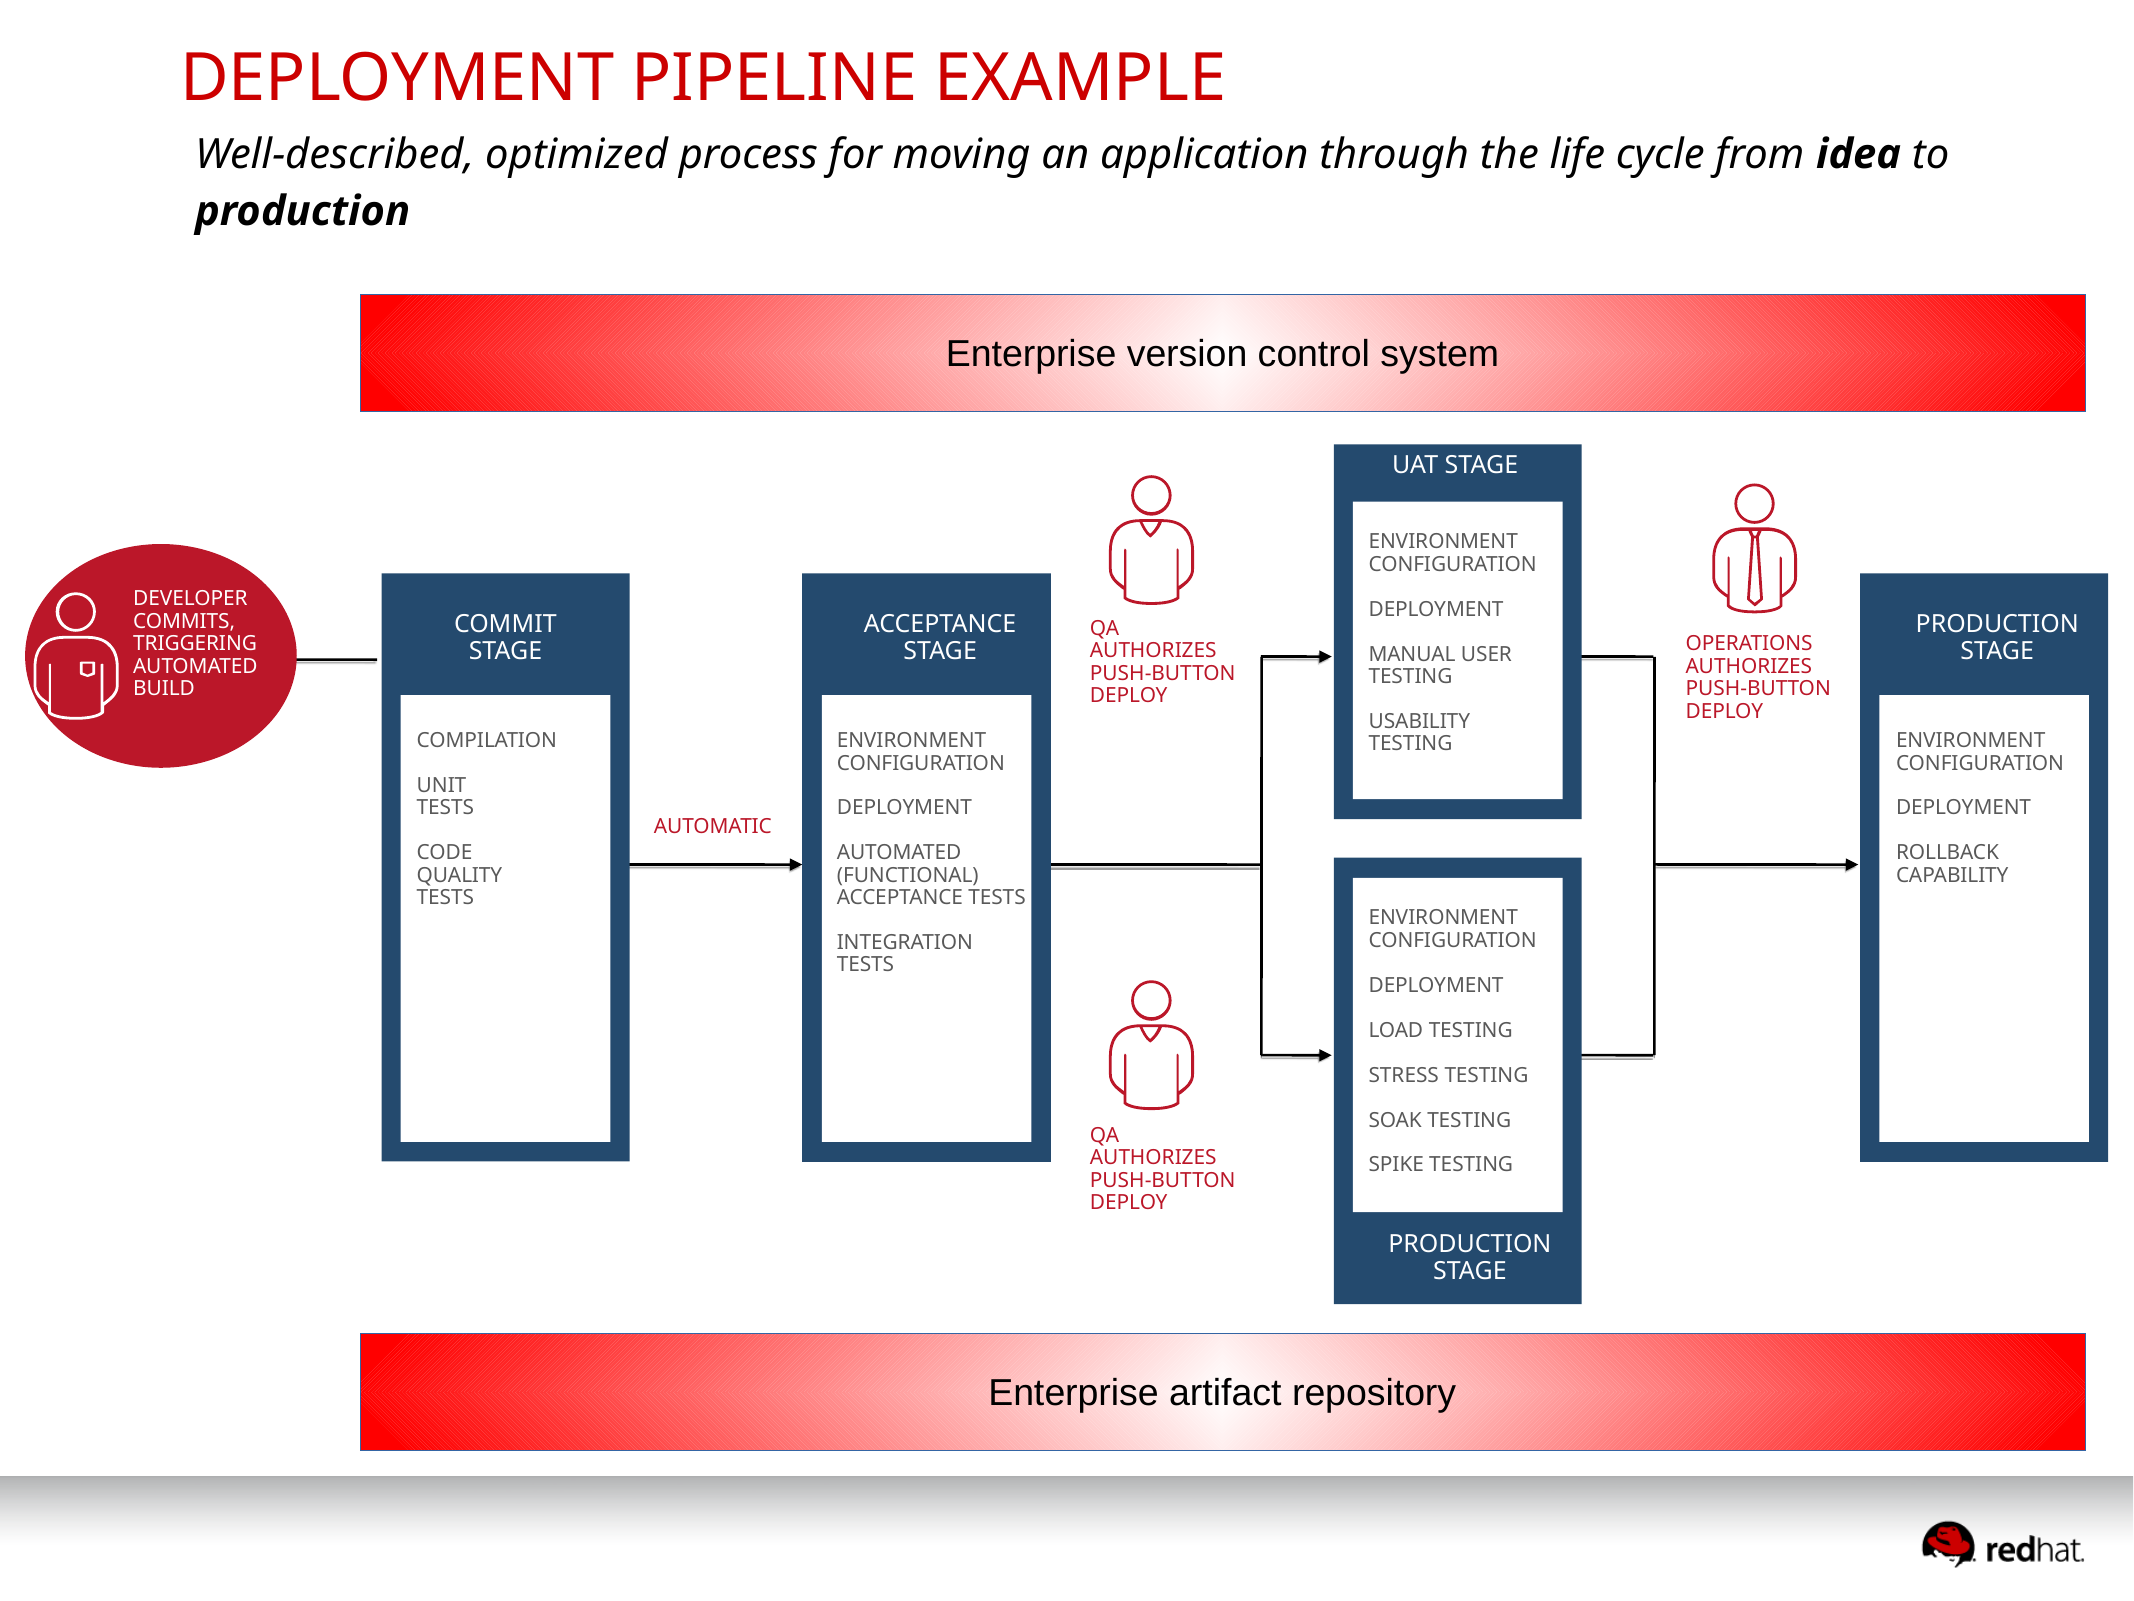

# Deployment Pipeline Example
Well-described, optimized process for moving an application through the life cycle from idea to production
Enterprise version control system
UAT STAGE
ENVIRONMENT
CONFIGURATION
DEPLOYMENT
MANUAL USER
TESTING
USABILITY TESTING
DEVELOPER
COMMITS, TRIGGERING AUTOMATED BUILD
COMMIT STAGE
ACCEPTANCE STAGE
PRODUCTION STAGE
QA
AUTHORIZES
PUSH-BUTTON DEPLOY
OPERATIONS
AUTHORIZES
PUSH-BUTTON DEPLOY
COMPILATION
UNIT
TESTS
CODE
QUALITY
TESTS
ENVIRONMENT
CONFIGURATION
DEPLOYMENT
AUTOMATED (FUNCTIONAL) ACCEPTANCE TESTS
INTEGRATION TESTS
ENVIRONMENT
CONFIGURATION
DEPLOYMENT
ROLLBACK CAPABILITY
AUTOMATIC
ENVIRONMENT
CONFIGURATION
DEPLOYMENT
LOAD TESTING
STRESS TESTING
SOAK TESTING
SPIKE TESTING
QA
AUTHORIZES
PUSH-BUTTON DEPLOY
PRODUCTION STAGE
Enterprise artifact repository